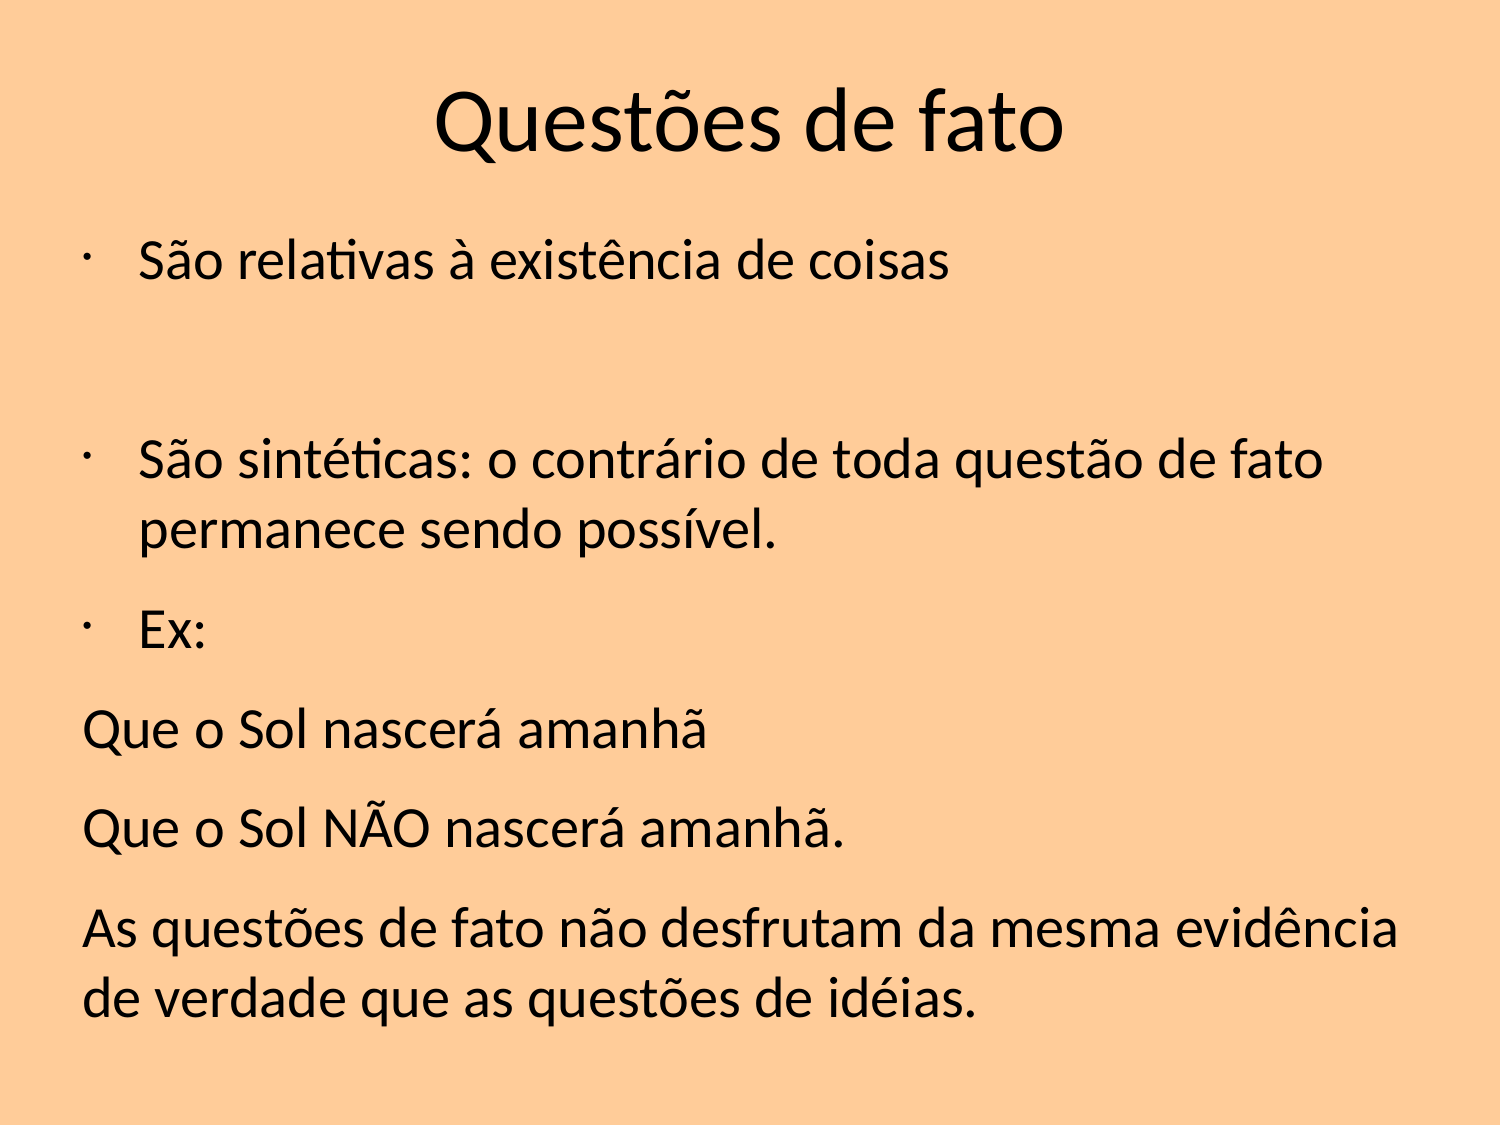

# Questões de fato
São relativas à existência de coisas
São sintéticas: o contrário de toda questão de fato permanece sendo possível.
Ex:
Que o Sol nascerá amanhã
Que o Sol NÃO nascerá amanhã.
As questões de fato não desfrutam da mesma evidência de verdade que as questões de idéias.